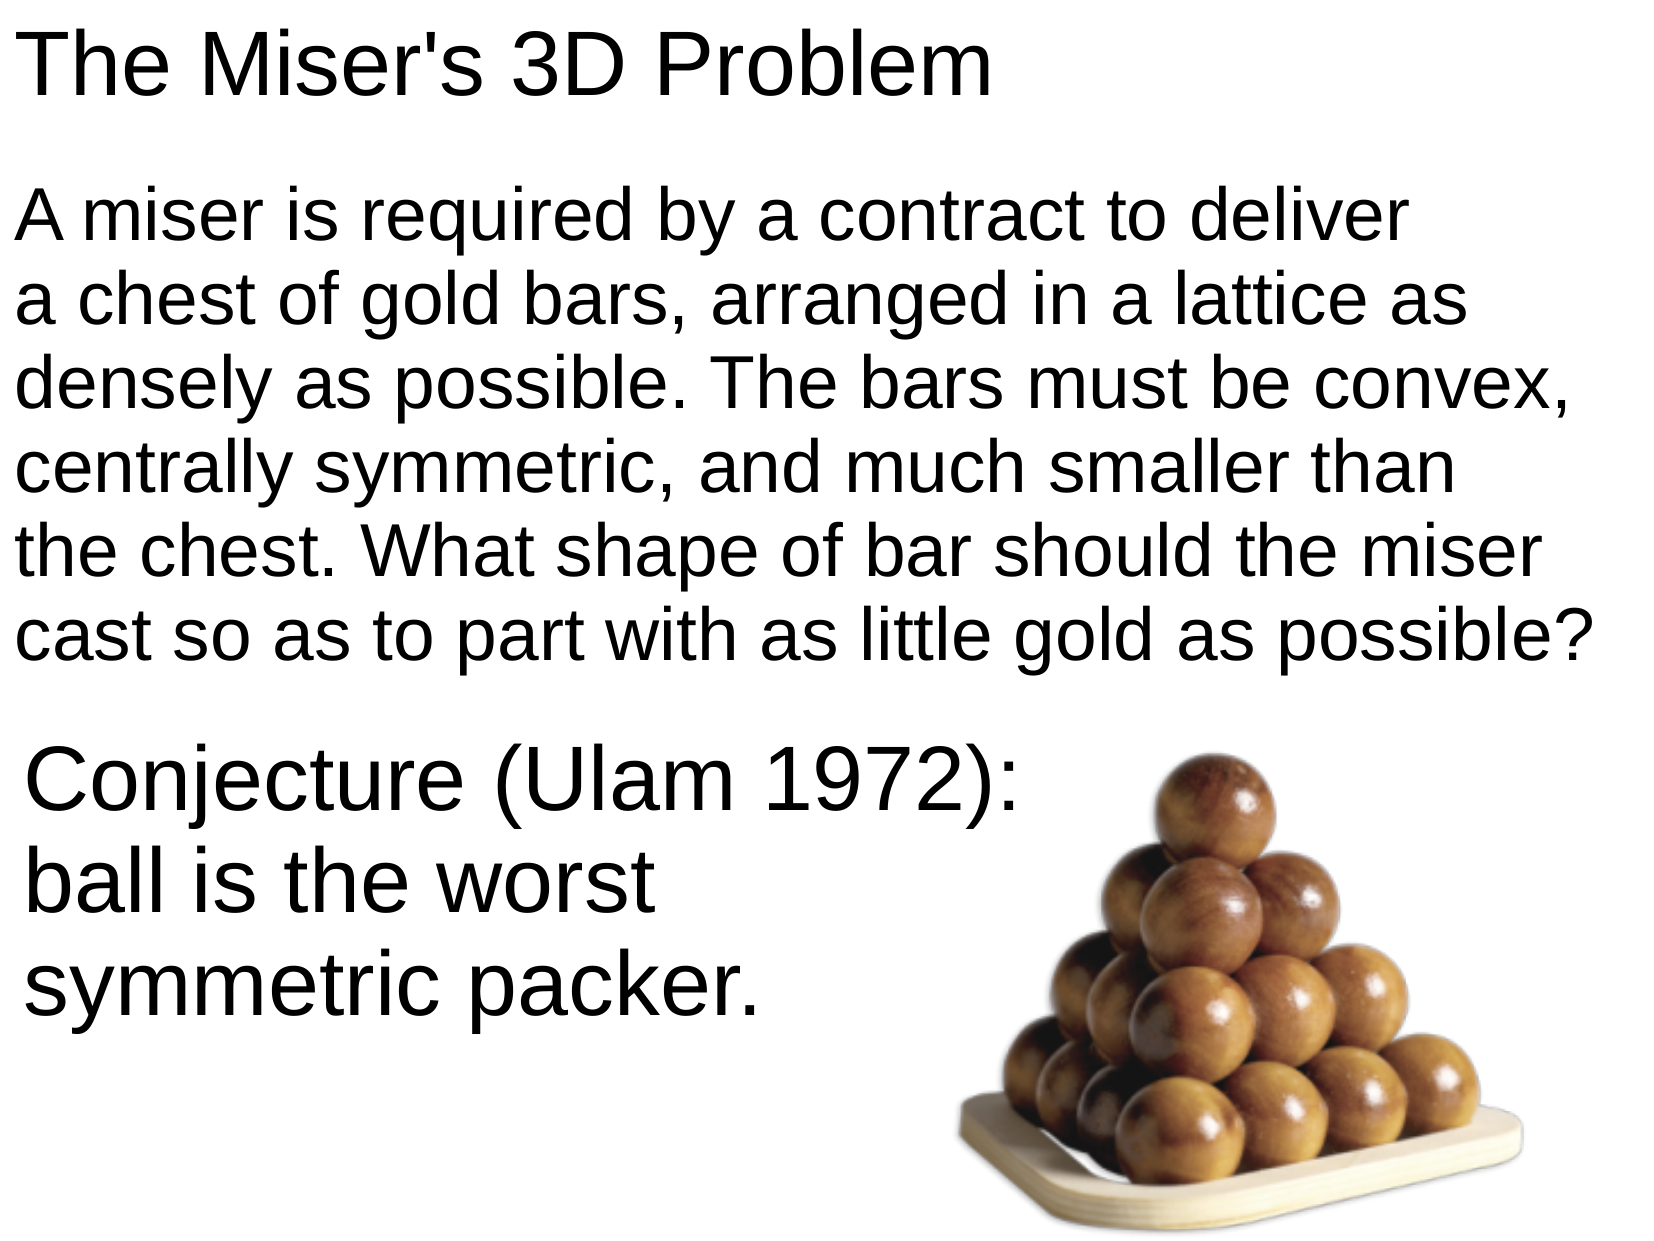

The Miser's 3D Problem
A miser is required by a contract to deliver
a chest of gold bars, arranged in a lattice as
densely as possible. The bars must be convex,
centrally symmetric, and much smaller than
the chest. What shape of bar should the miser
cast so as to part with as little gold as possible?
Conjecture (Ulam 1972):
ball is the worst
symmetric packer.